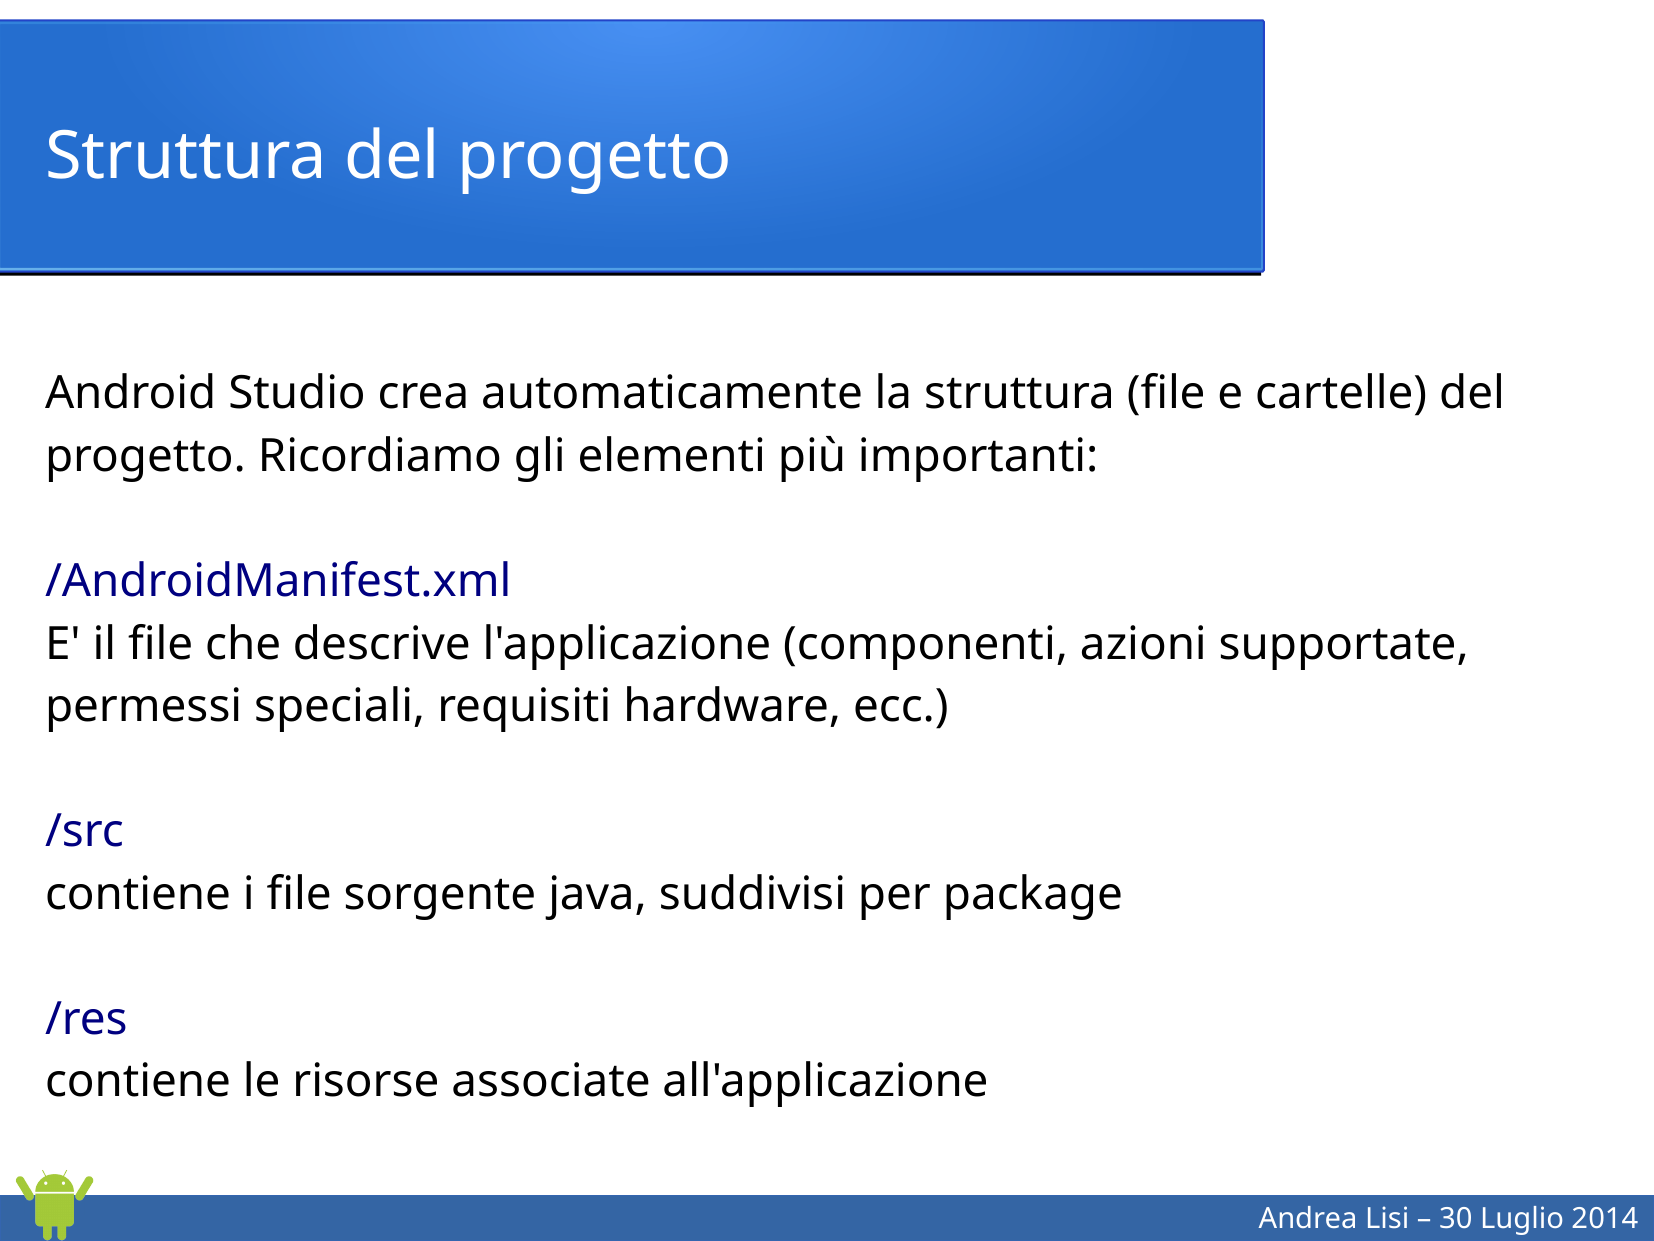

# Struttura del progetto
Android Studio crea automaticamente la struttura (file e cartelle) del progetto. Ricordiamo gli elementi più importanti:
/AndroidManifest.xml
E' il file che descrive l'applicazione (componenti, azioni supportate,
permessi speciali, requisiti hardware, ecc.)
/src
contiene i file sorgente java, suddivisi per package
/res
contiene le risorse associate all'applicazione
Andrea Lisi – 30 Luglio 2014